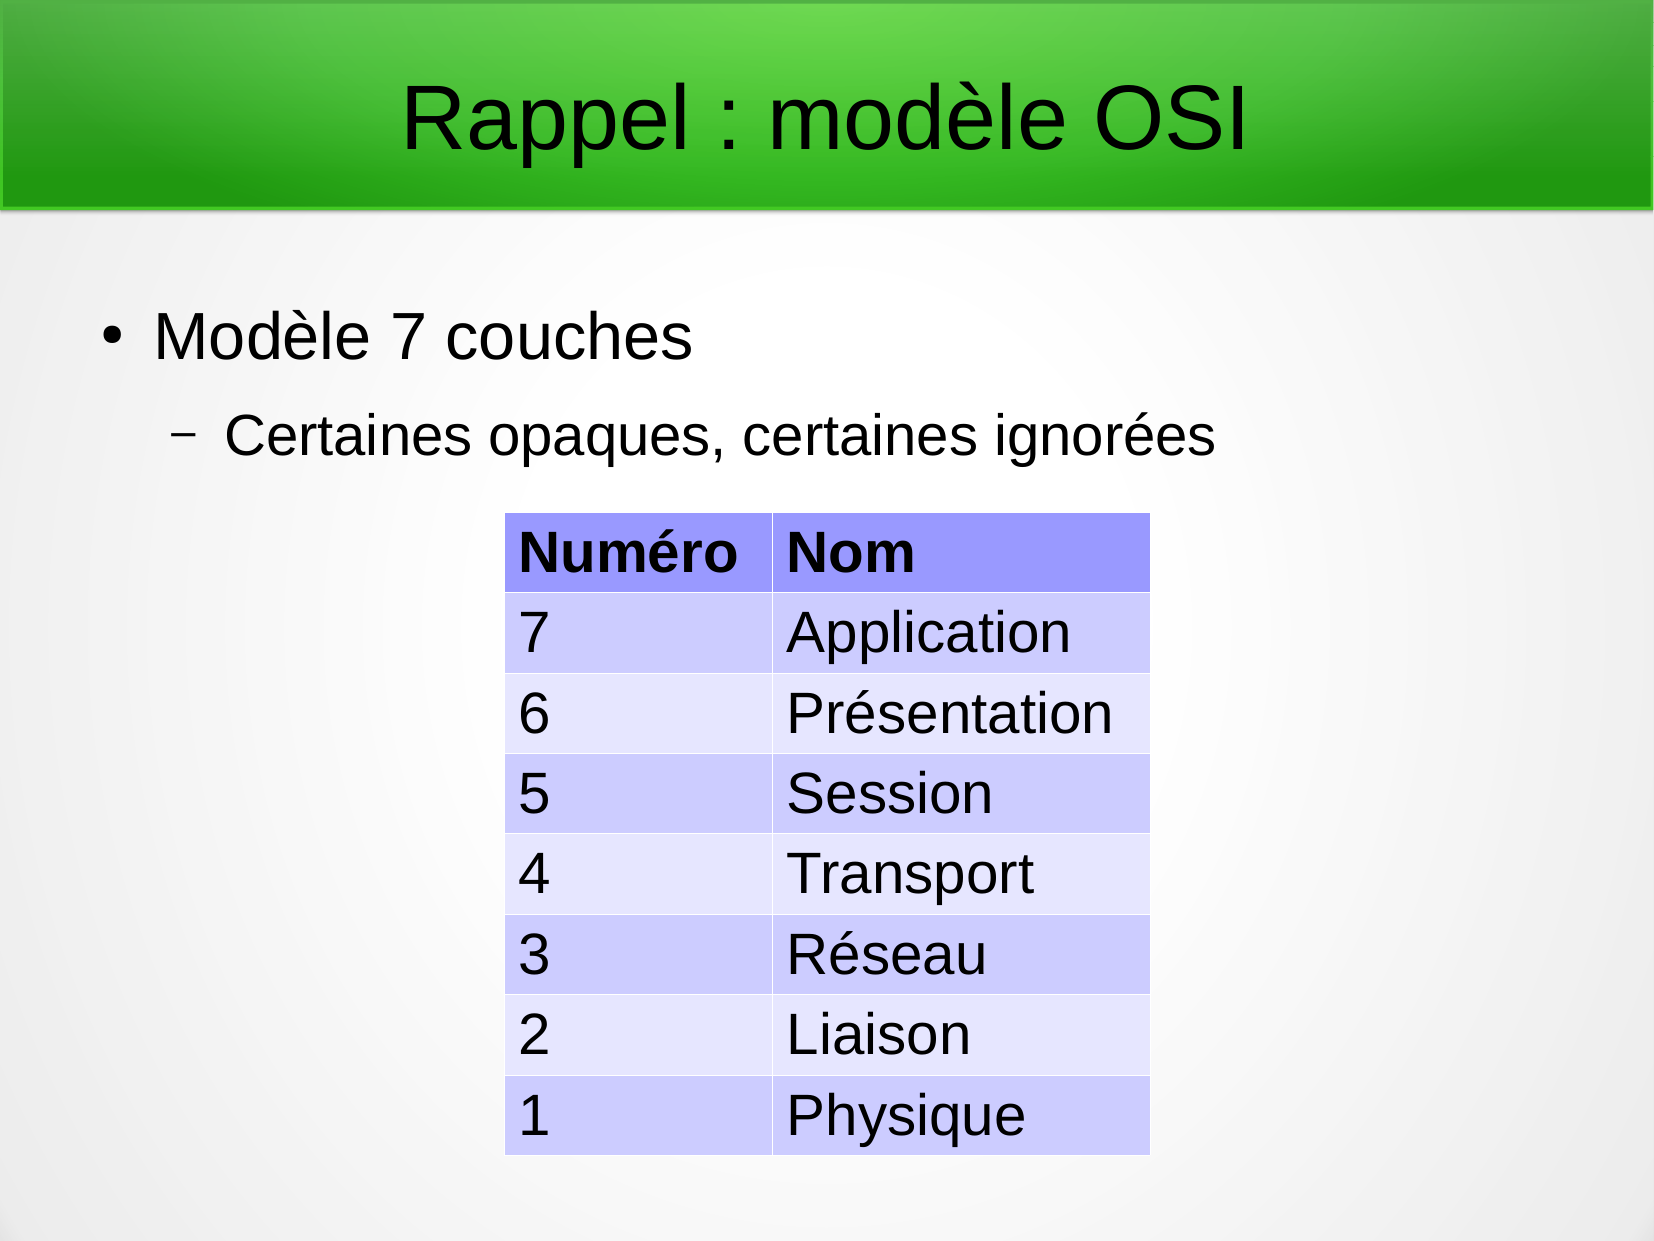

# Rappel : modèle OSI
Modèle 7 couches
Certaines opaques, certaines ignorées
| Numéro | Nom |
| --- | --- |
| 7 | Application |
| 6 | Présentation |
| 5 | Session |
| 4 | Transport |
| 3 | Réseau |
| 2 | Liaison |
| 1 | Physique |